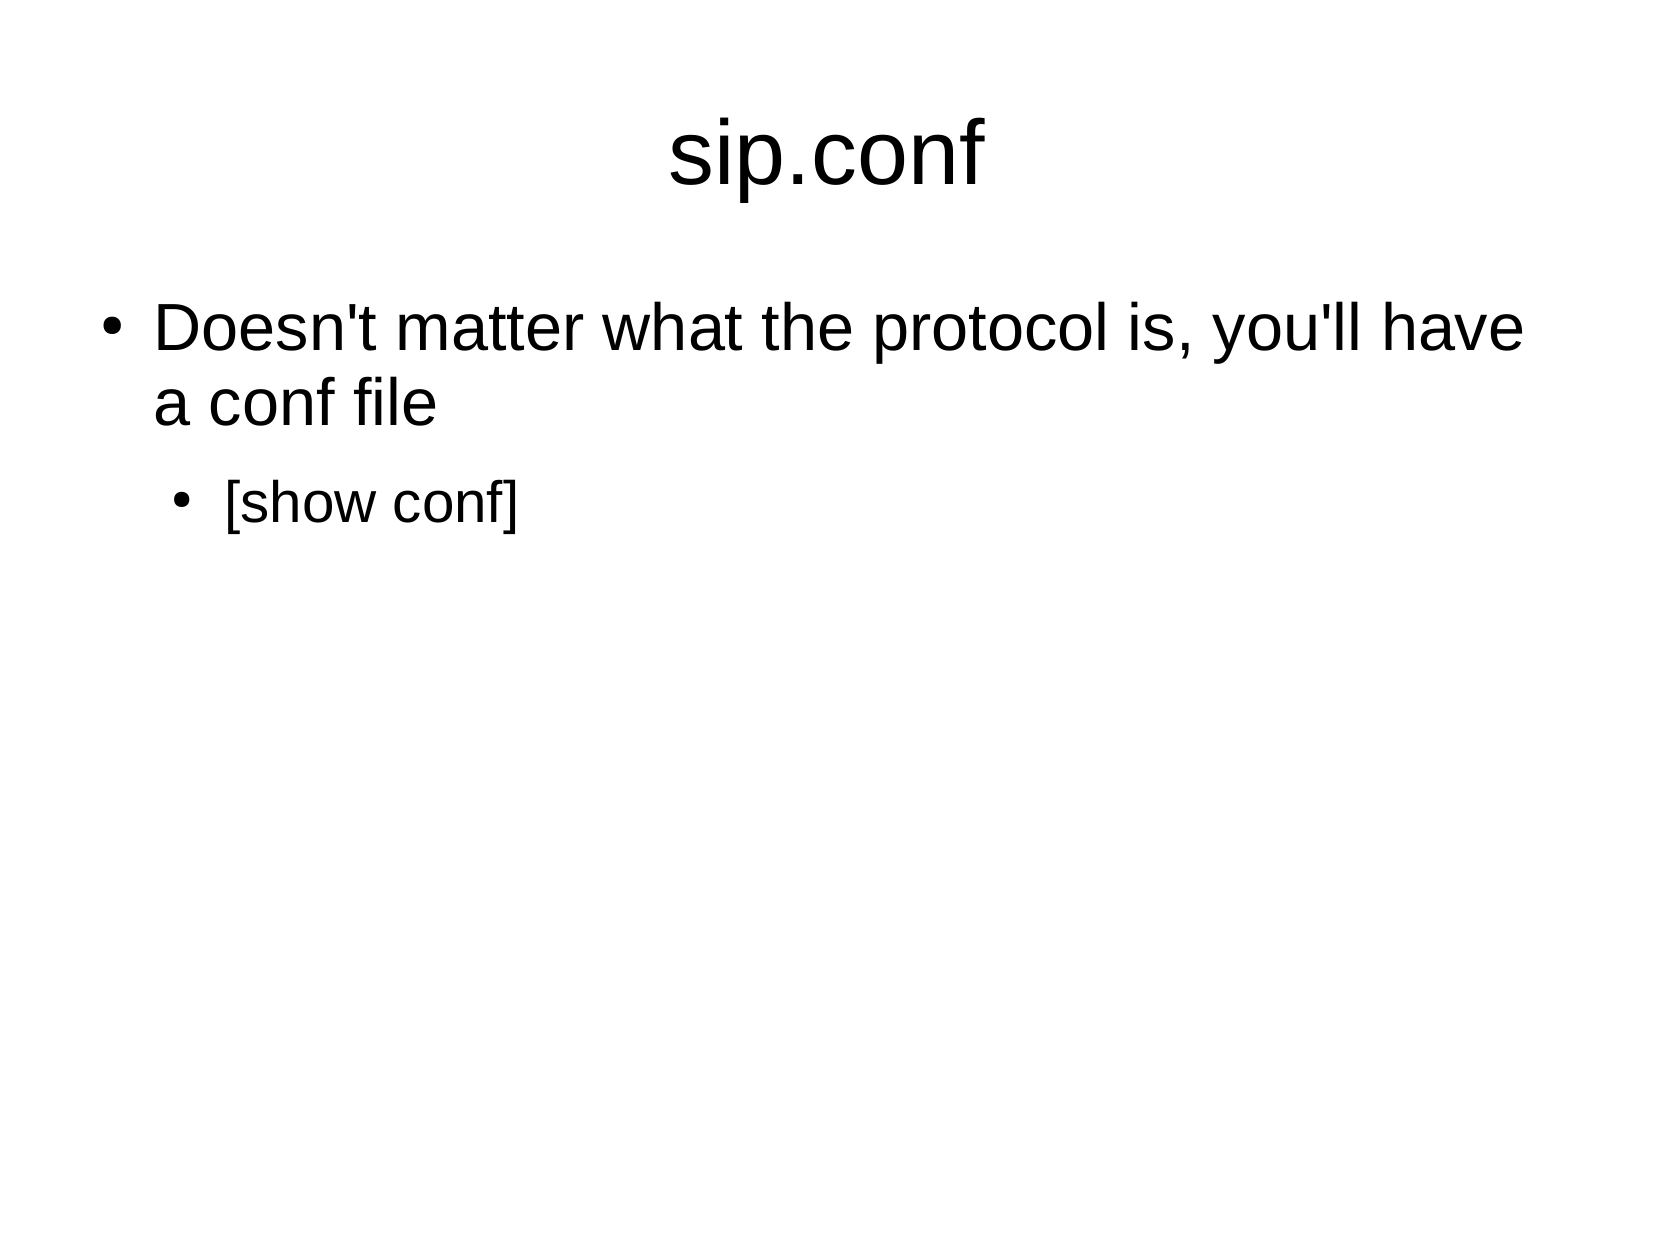

# sip.conf
Doesn't matter what the protocol is, you'll have a conf file
[show conf]